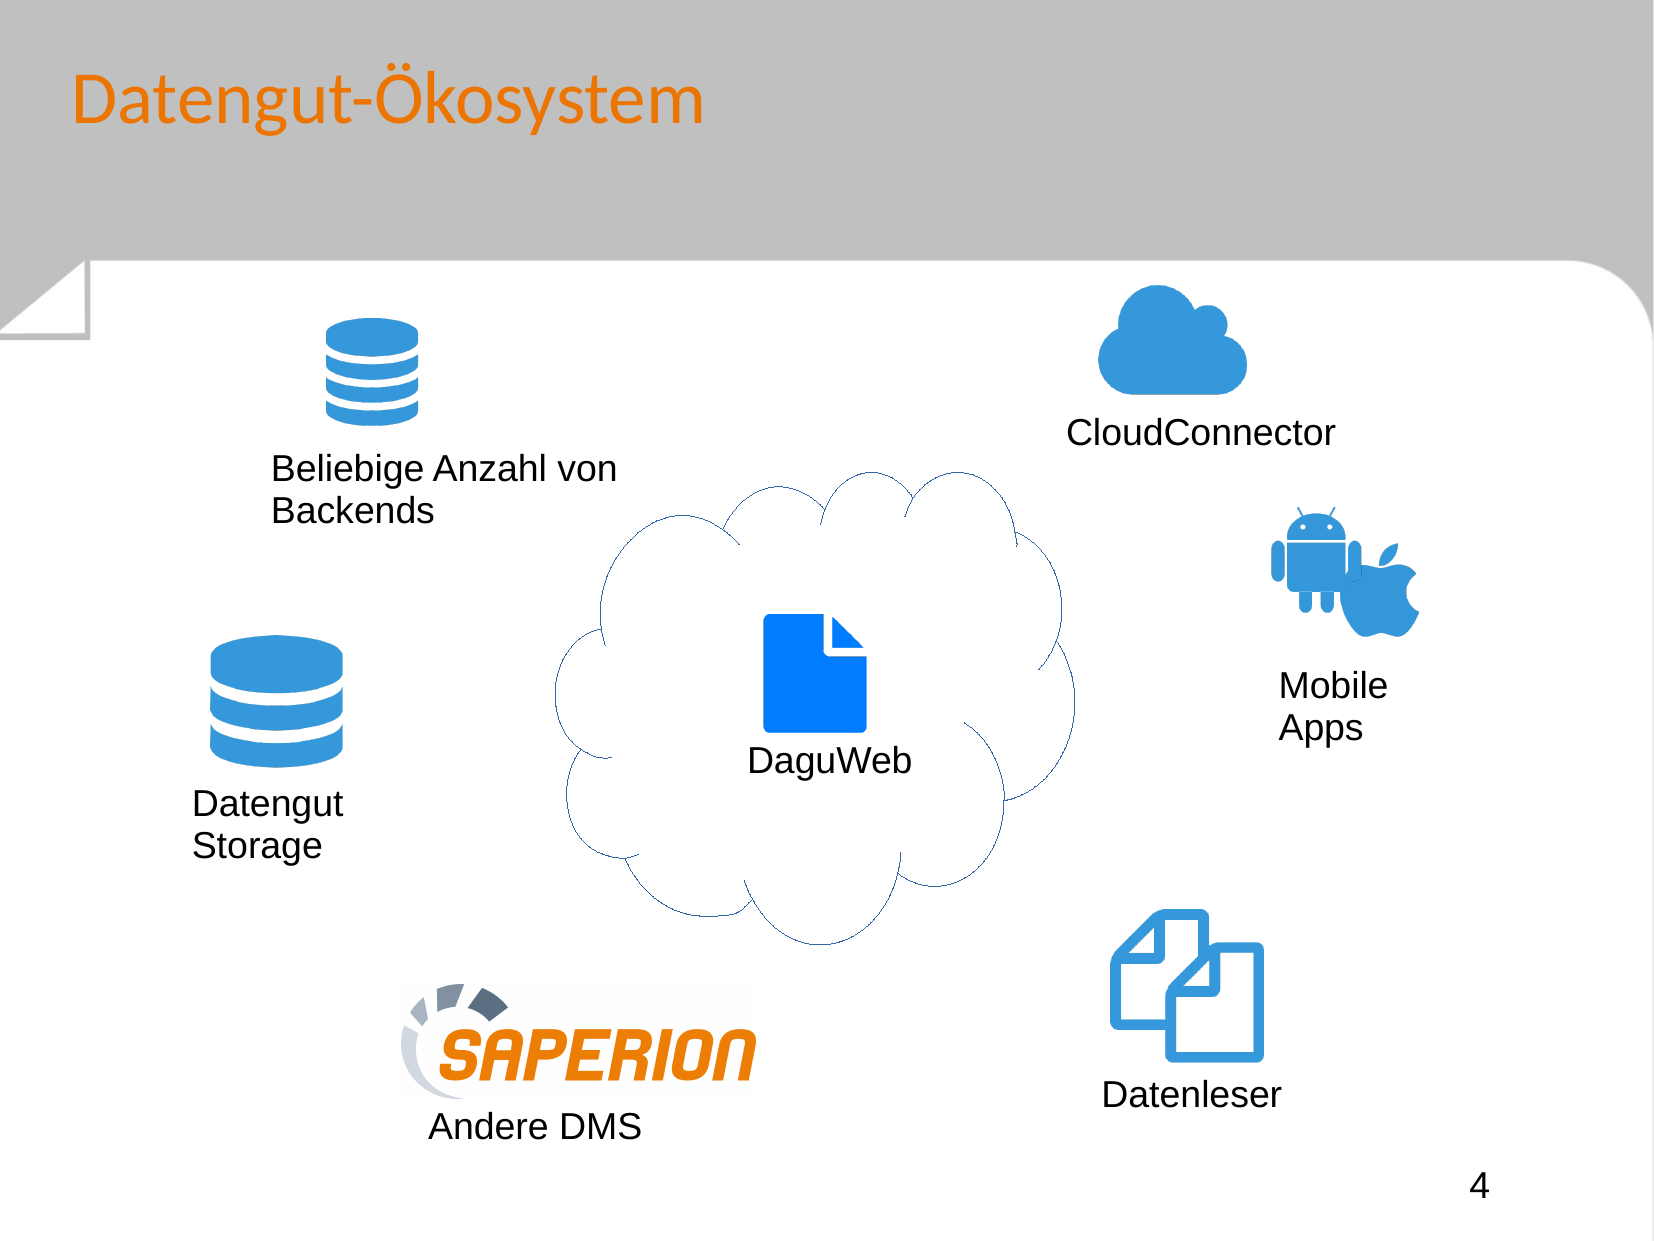

# Datengut-Ökosystem
CloudConnector
Beliebige Anzahl von
Backends
Mobile Apps
DaguWeb
Datengut Storage
Datenleser
Andere DMS